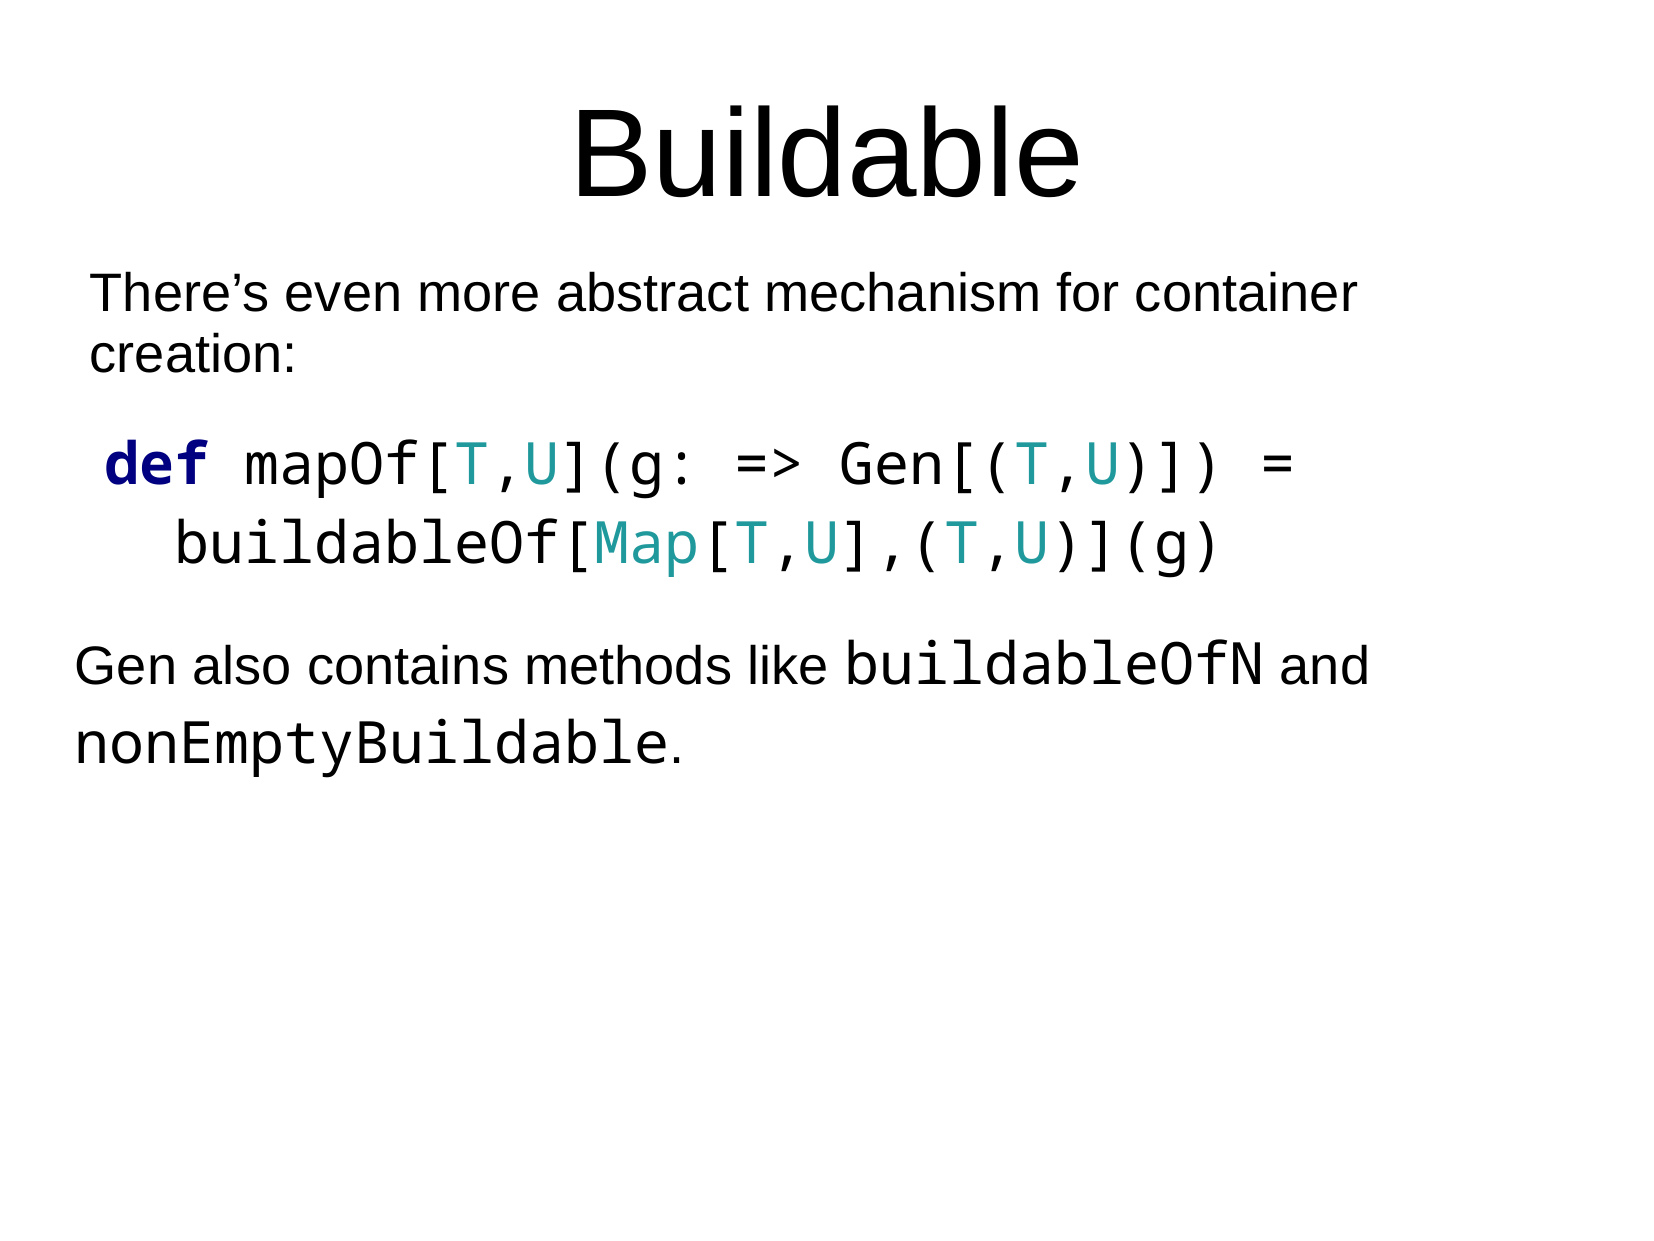

# Buildable
There’s even more abstract mechanism for container creation:
def mapOf[T,U](g: => Gen[(T,U)]) =
 buildableOf[Map[T,U],(T,U)](g)
Gen also contains methods like buildableOfN and nonEmptyBuildable.